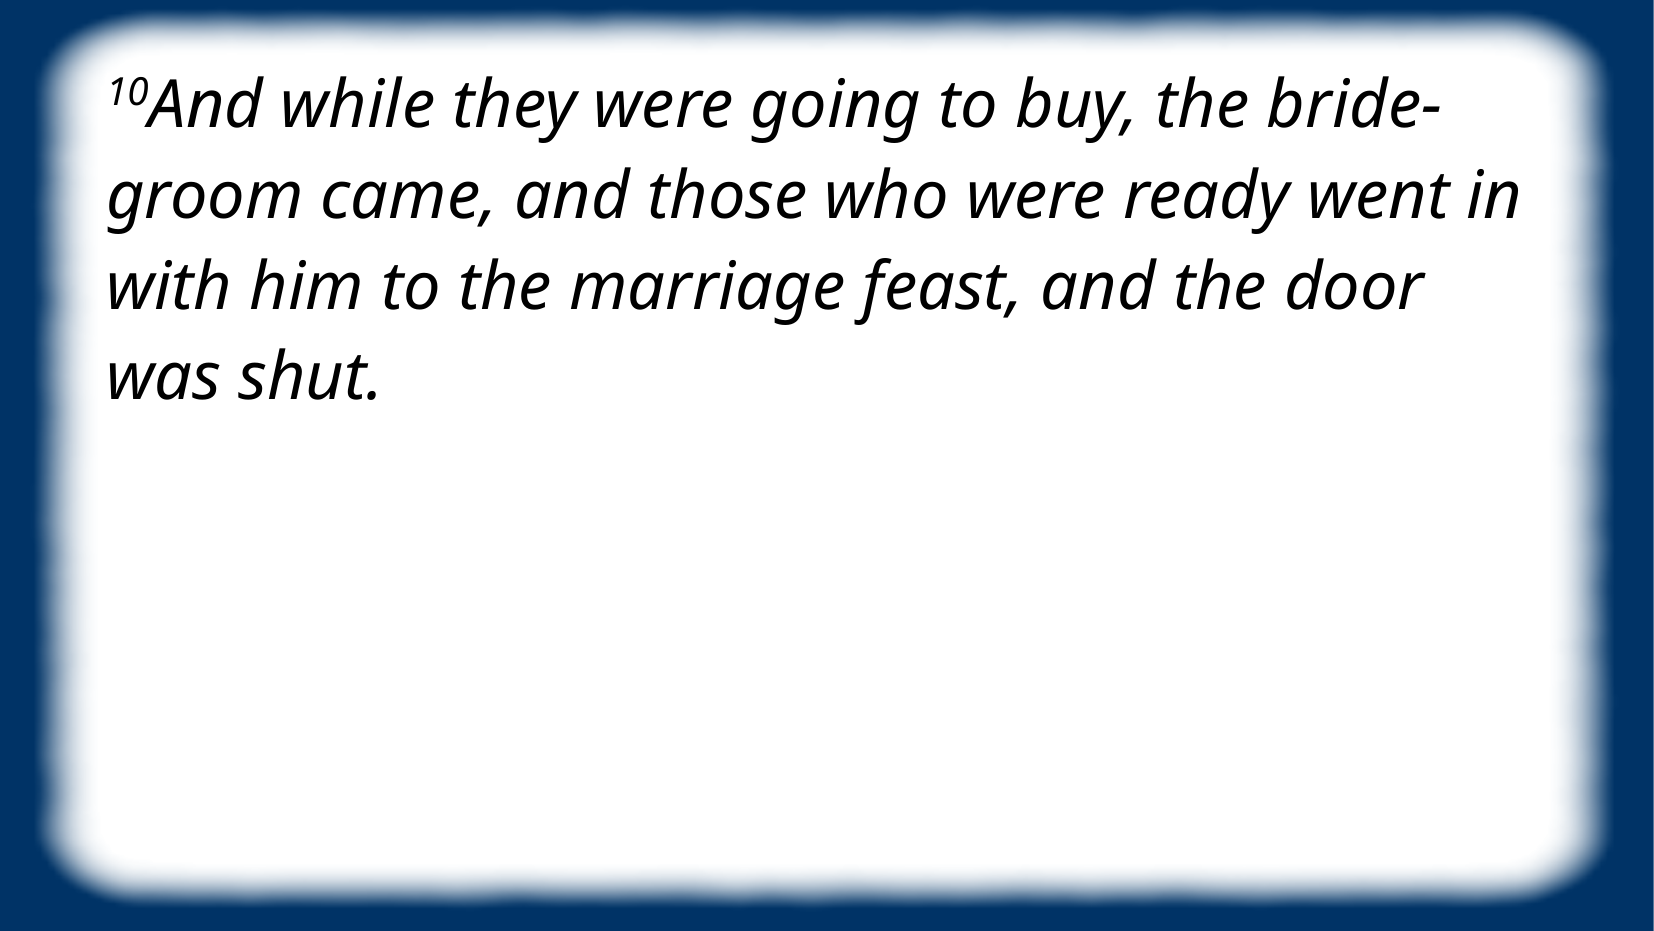

10And while they were going to buy, the bride-groom came, and those who were ready went in with him to the marriage feast, and the door was shut.